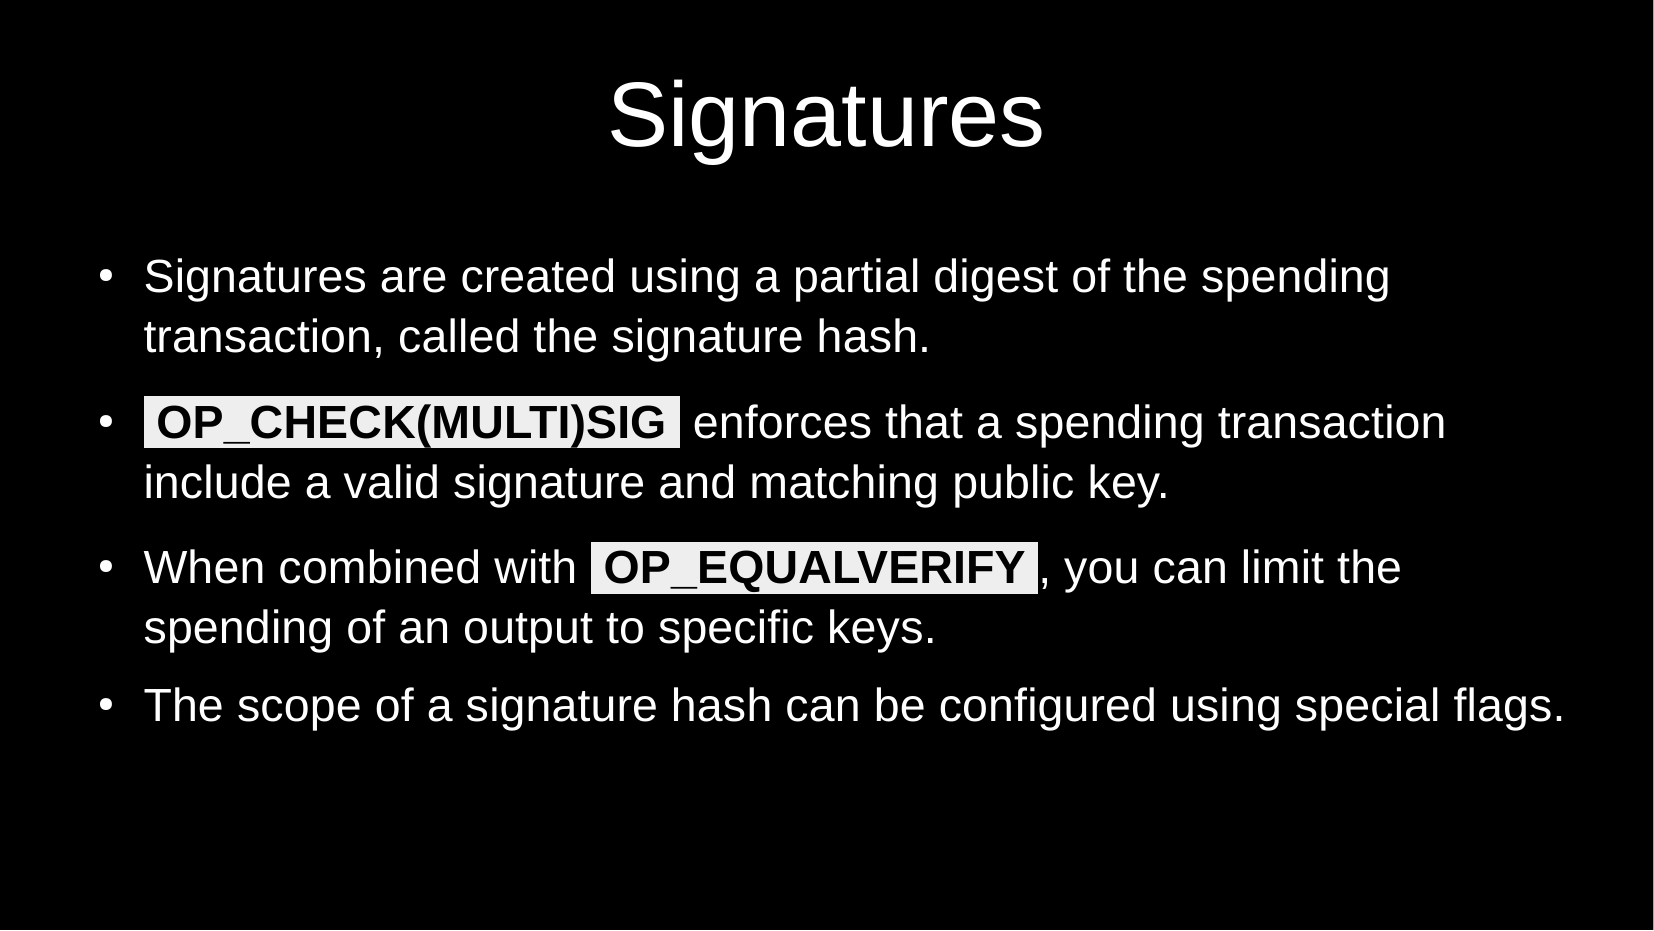

# Signatures
Signatures are created using a partial digest of the spending transaction, called the signature hash.
 OP_CHECK(MULTI)SIG enforces that a spending transaction include a valid signature and matching public key.
When combined with OP_EQUALVERIFY , you can limit the spending of an output to specific keys.
The scope of a signature hash can be configured using special flags.